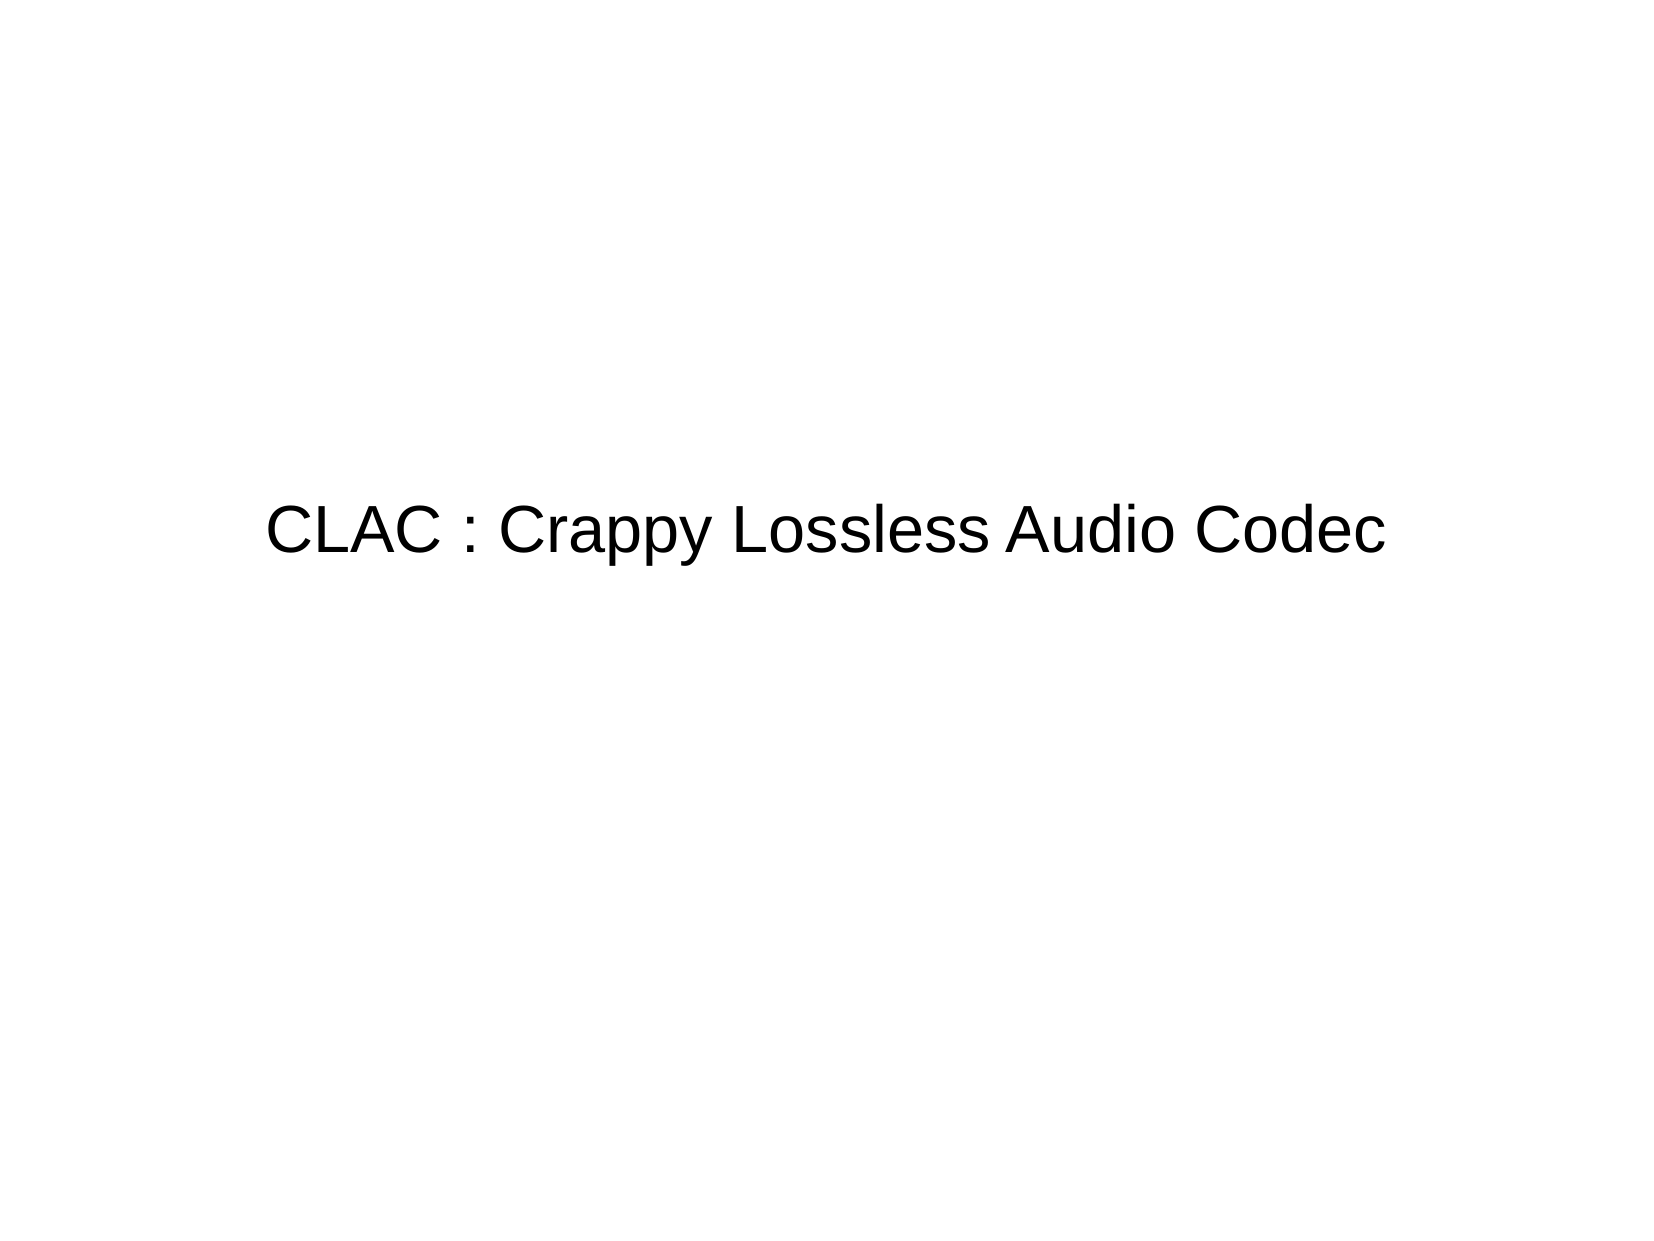

# CLAC : Crappy Lossless Audio Codec